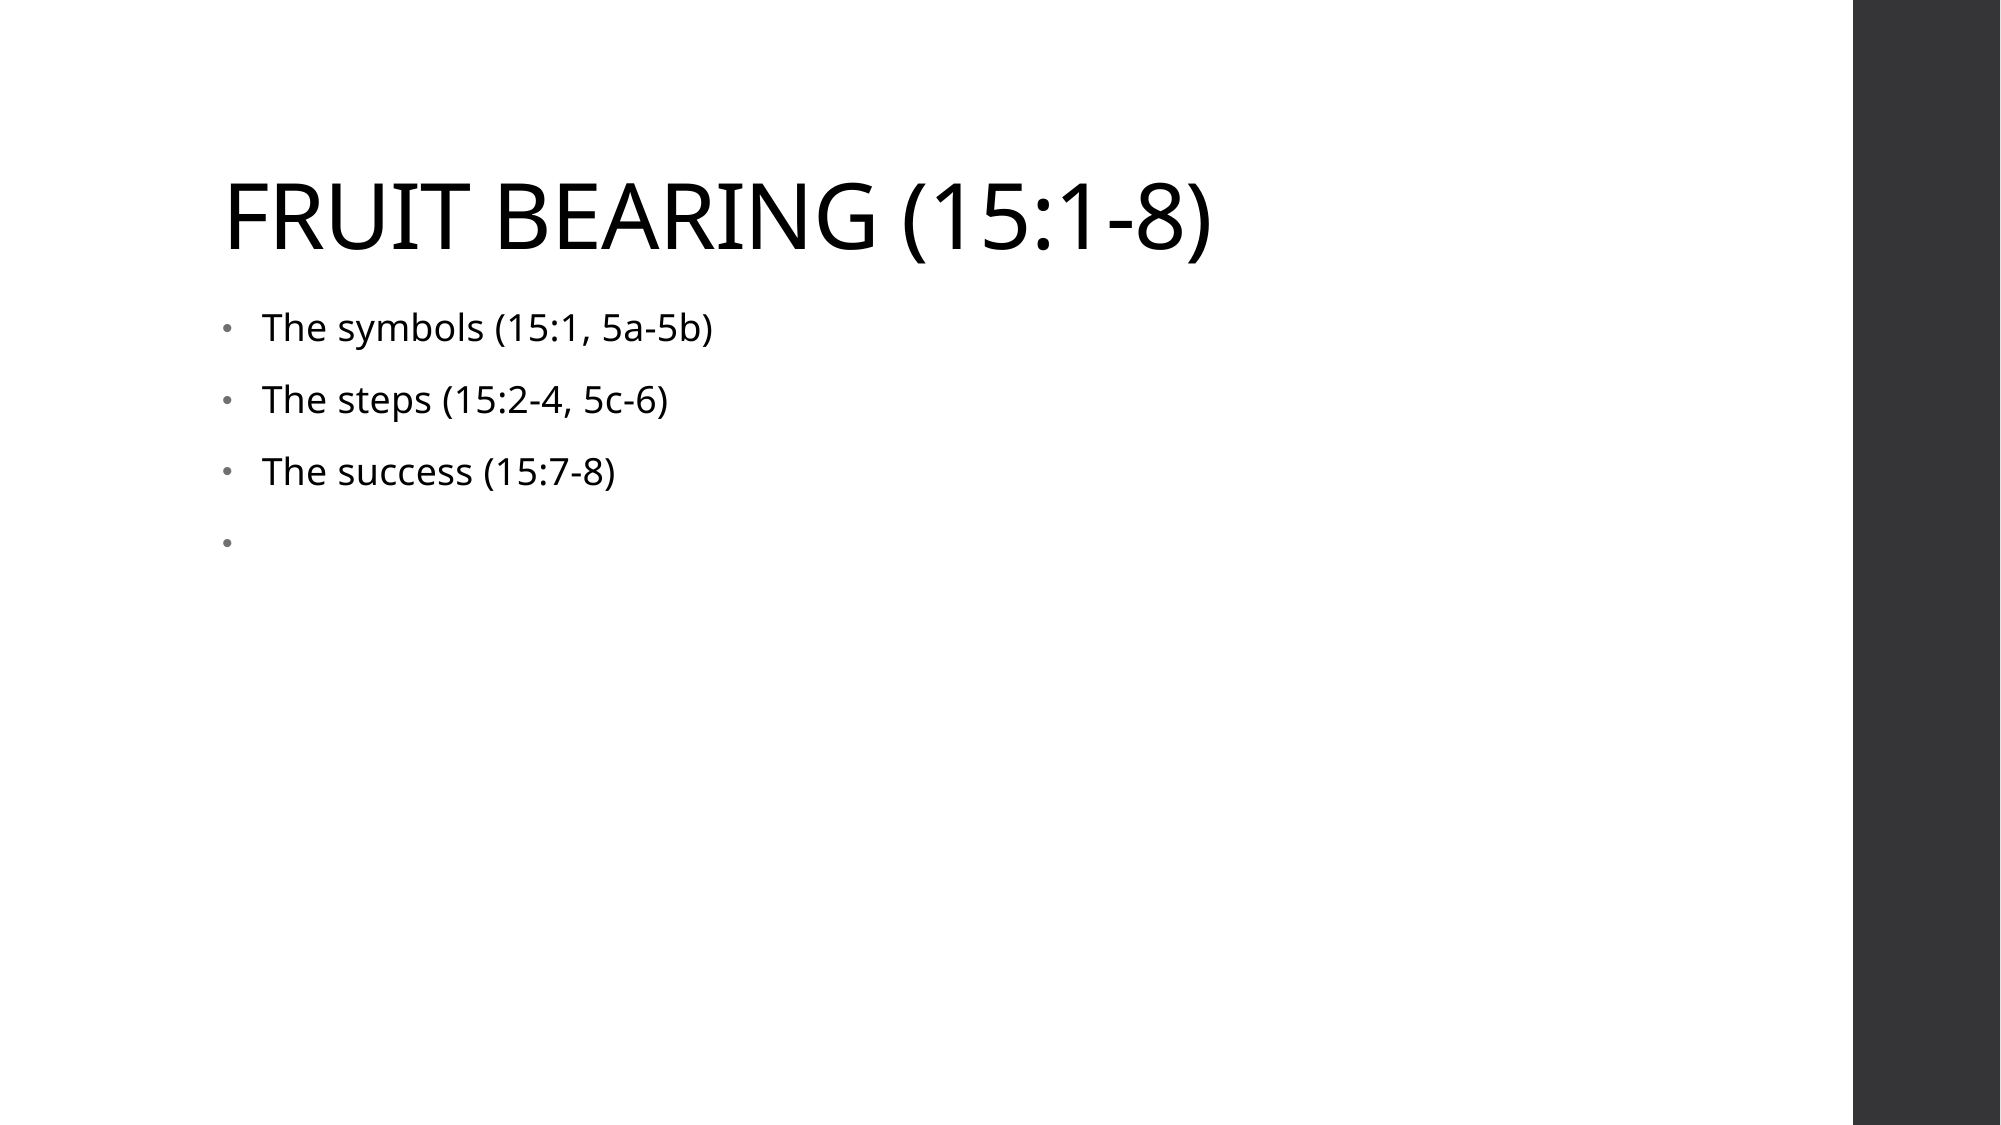

# FRUIT BEARING (15:1-8)
 The symbols (15:1, 5a-5b)
 The steps (15:2-4, 5c-6)
 The success (15:7-8)